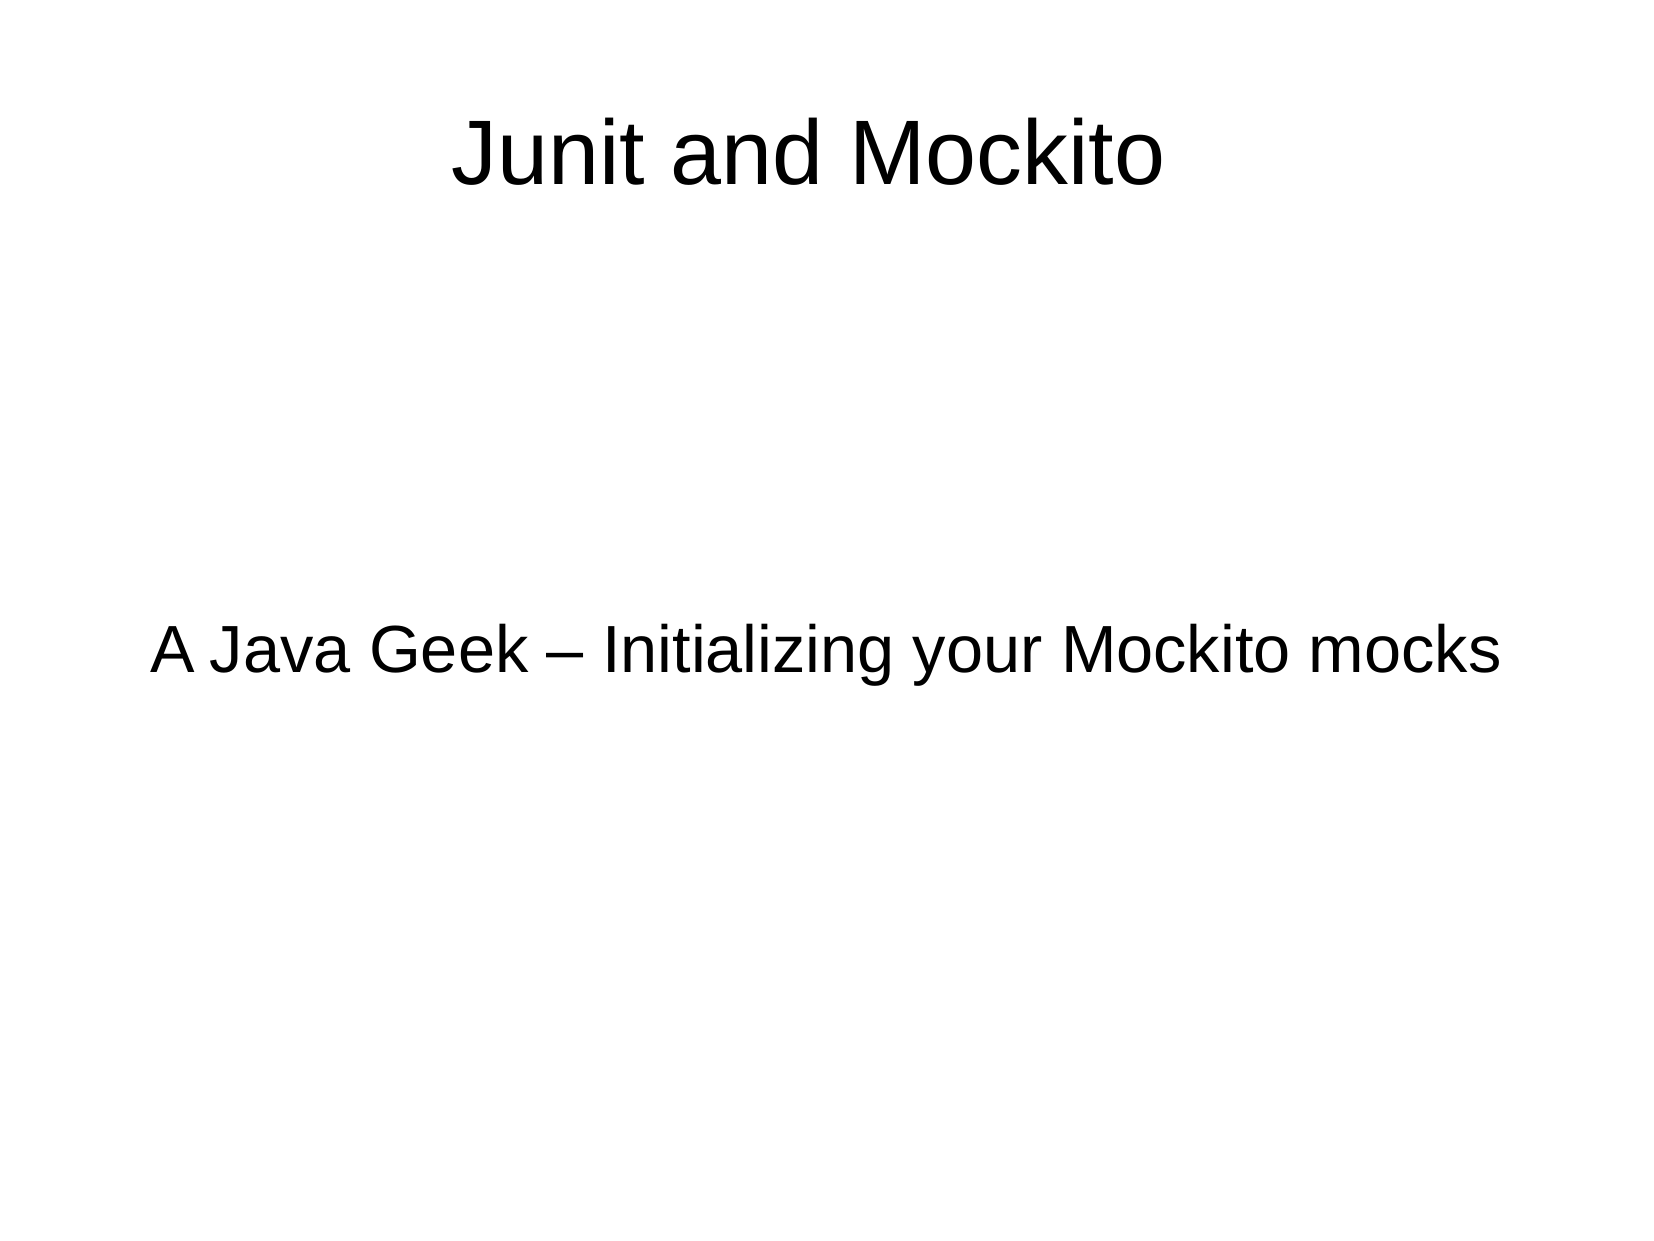

# Junit and Mockito
A Java Geek – Initializing your Mockito mocks